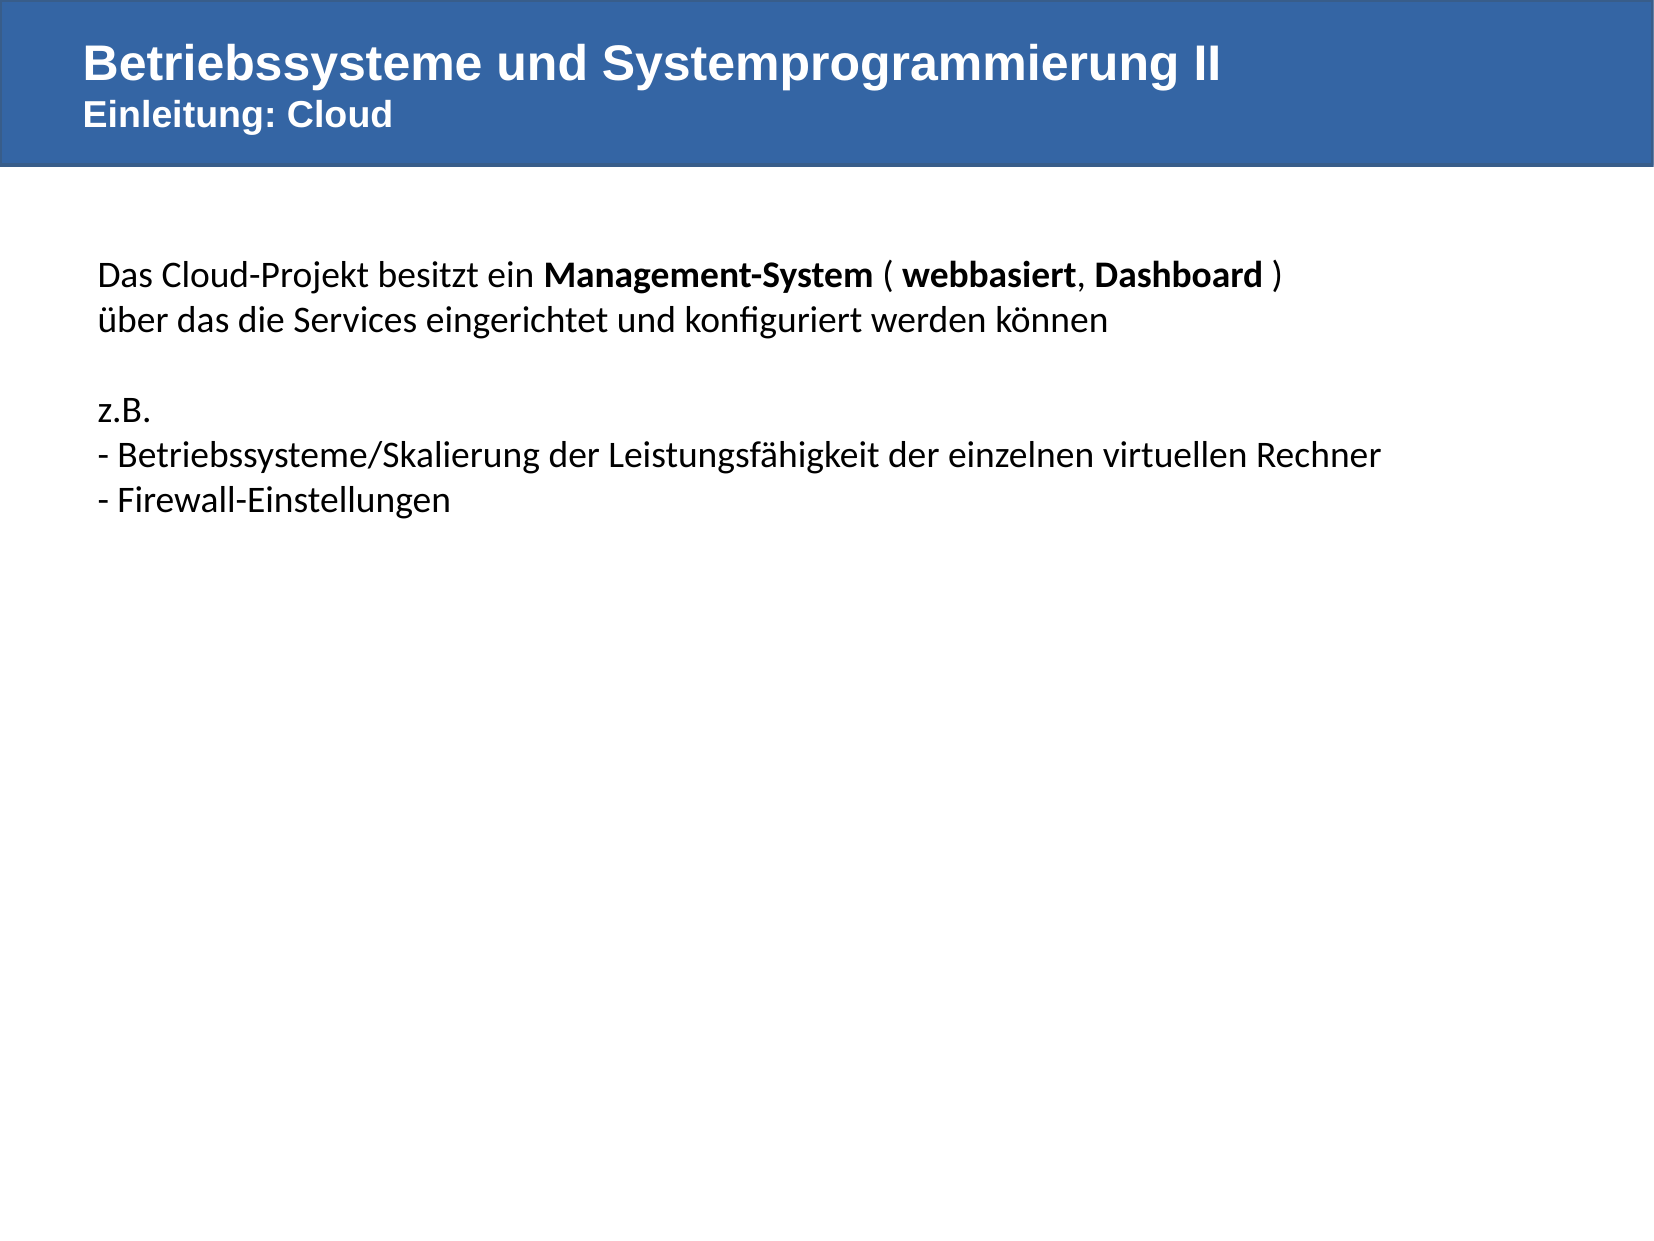

# Betriebssysteme und Systemprogrammierung II Einleitung: Cloud
Das Cloud-Projekt besitzt ein Management-System ( webbasiert, Dashboard )
über das die Services eingerichtet und konfiguriert werden können
z.B.
- Betriebssysteme/Skalierung der Leistungsfähigkeit der einzelnen virtuellen Rechner
- Firewall-Einstellungen